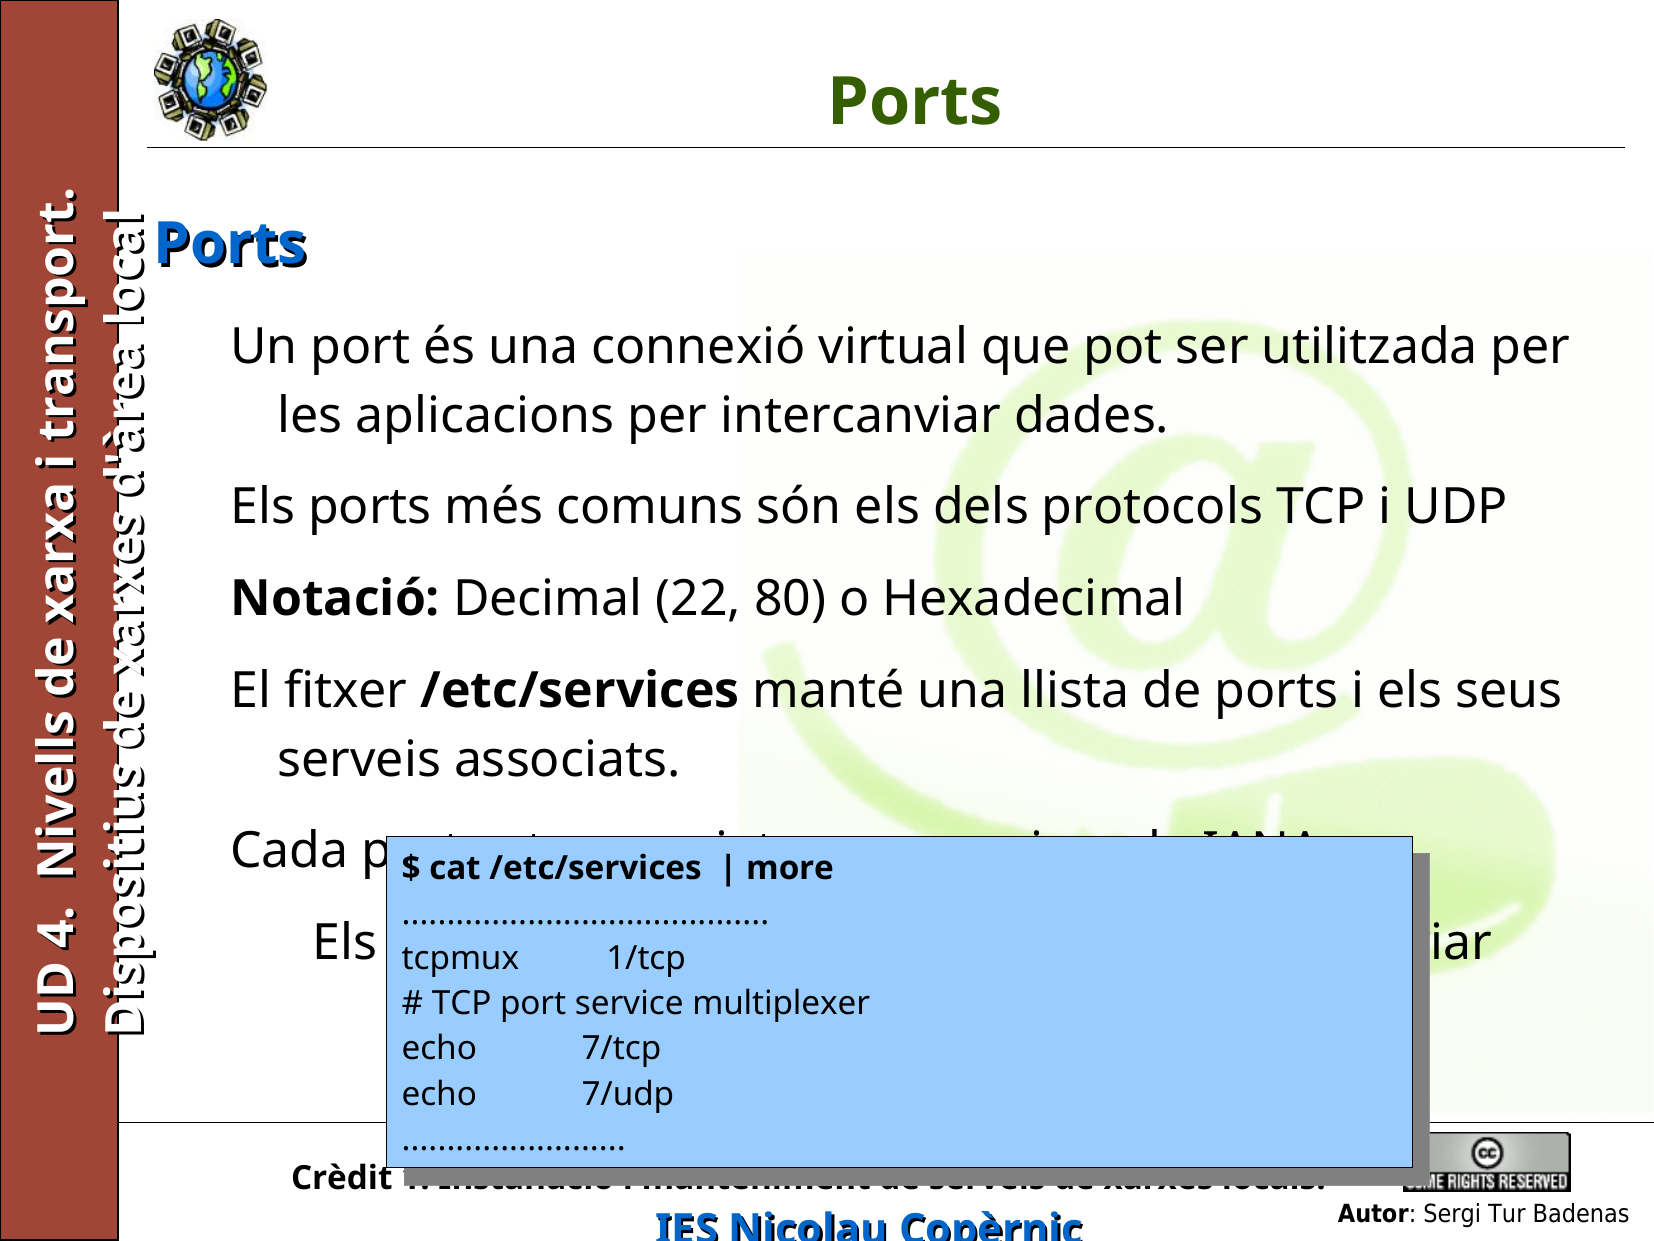

# Ports
Ports
Un port és una connexió virtual que pot ser utilitzada per les aplicacions per intercanviar dades.
Els ports més comuns són els dels protocols TCP i UDP
Notació: Decimal (22, 80) o Hexadecimal
El fitxer /etc/services manté una llista de ports i els seus serveis associats.
Cada port esta associat a un servei per la IANA
Els ports per defecte dels serveis es poden canviar
$ cat /etc/services | more
.........................................
tcpmux 1/tcp
# TCP port service multiplexer
echo 7/tcp
echo 7/udp
.........................